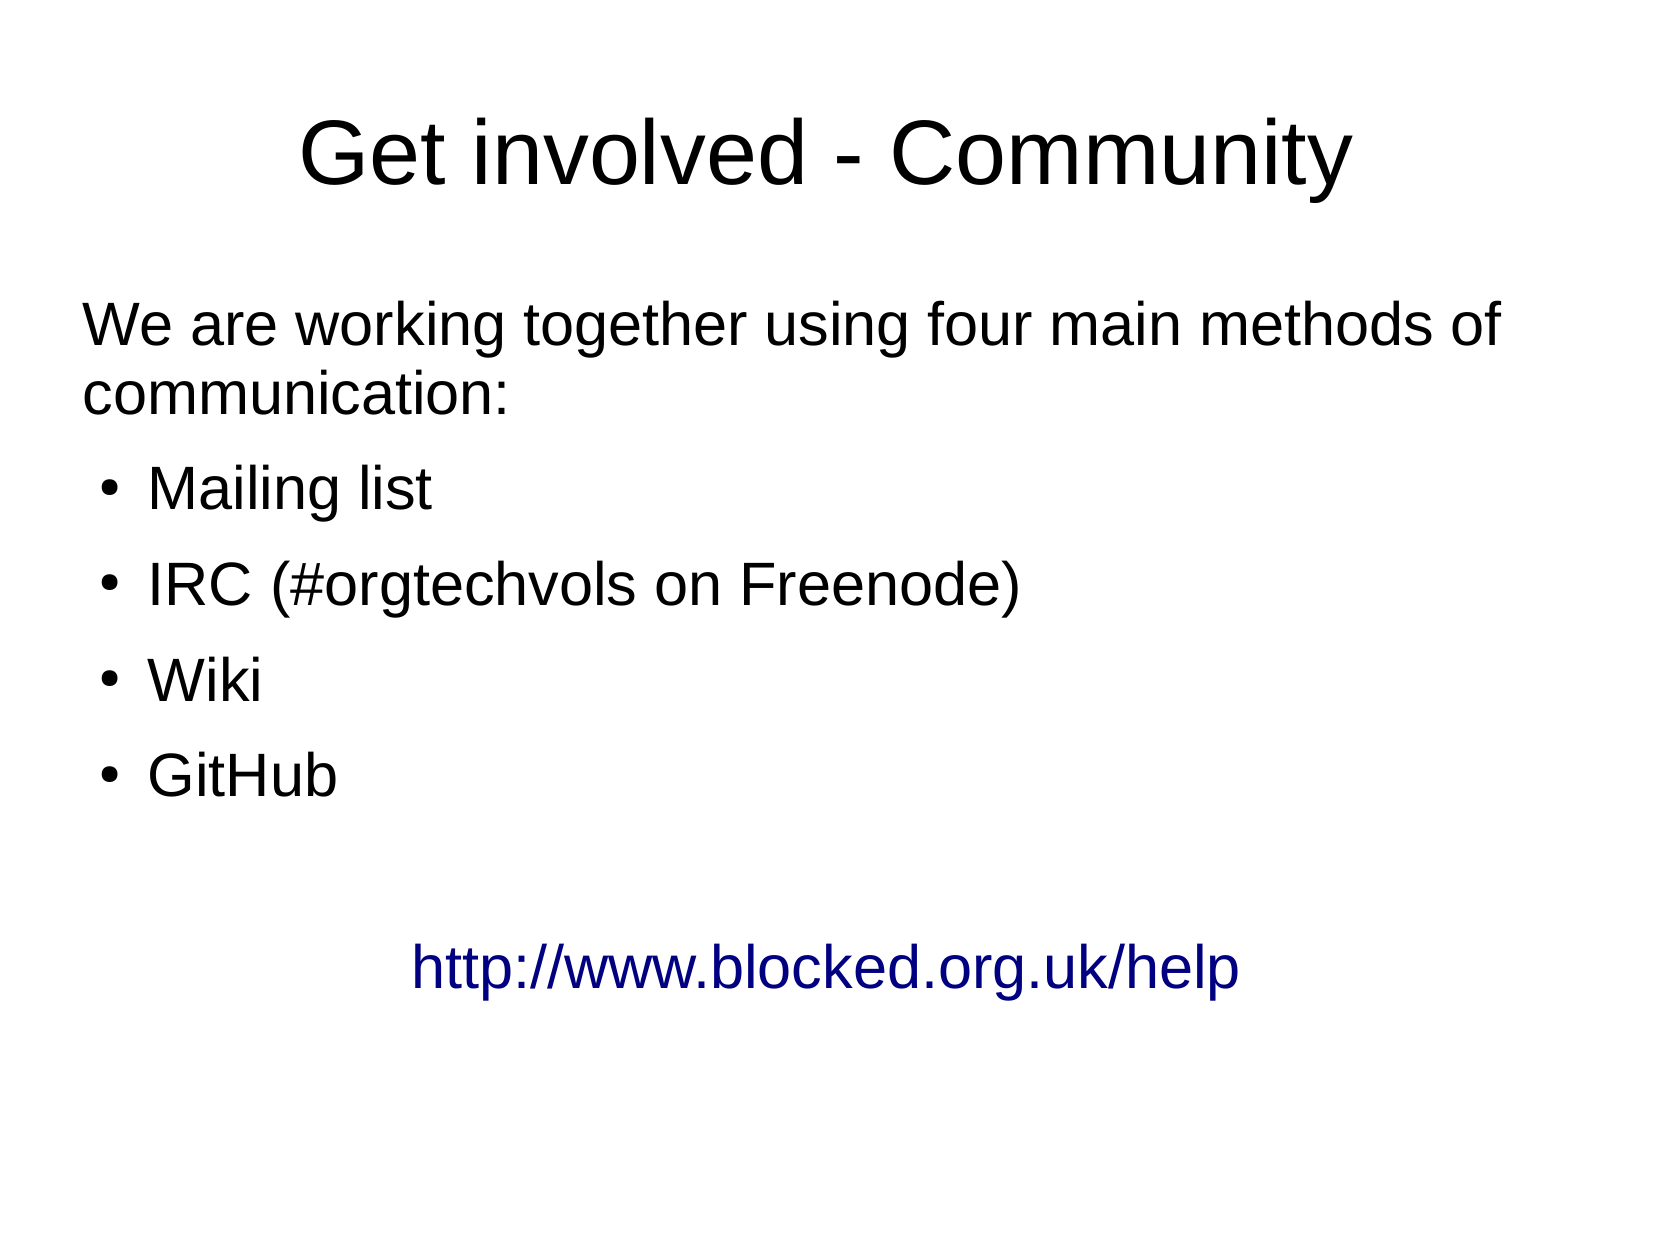

# Get involved - Community
We are working together using four main methods of communication:
Mailing list
IRC (#orgtechvols on Freenode)
Wiki
GitHub
http://www.blocked.org.uk/help